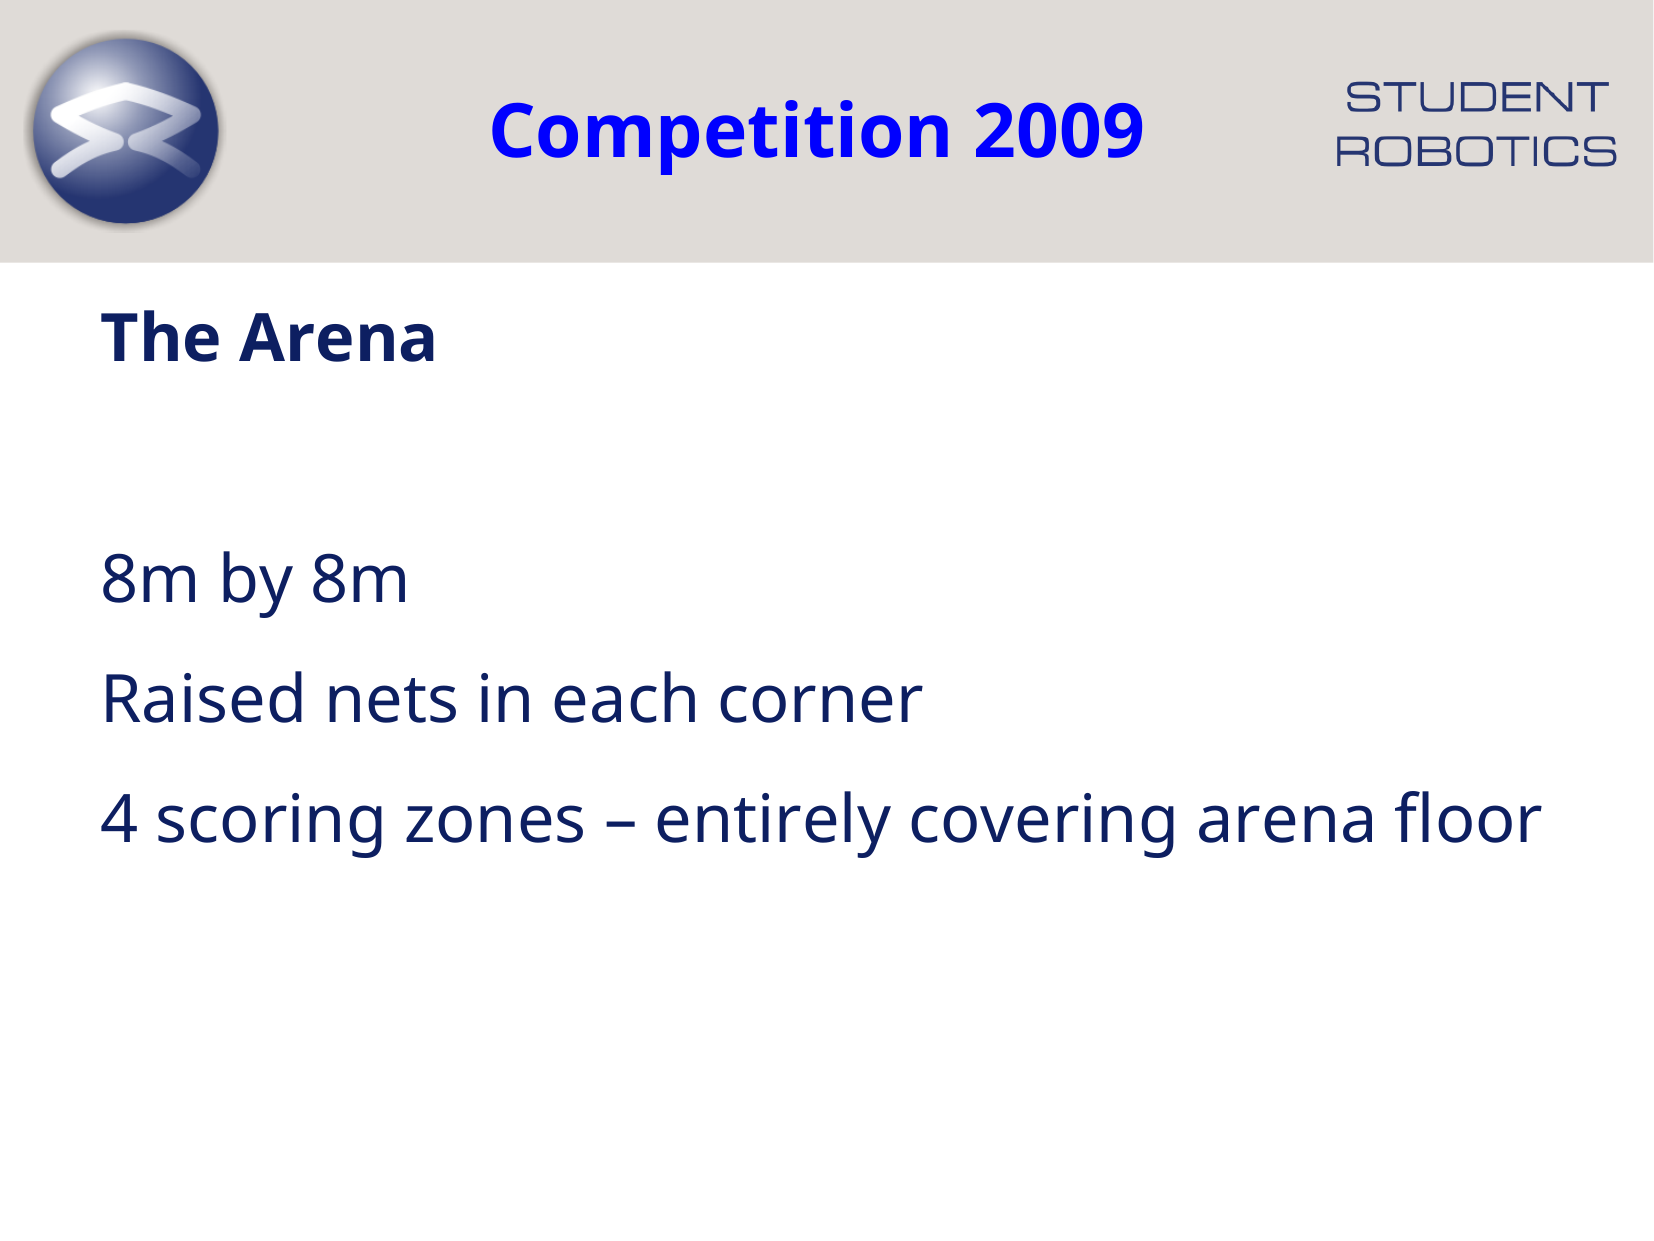

# Competition 2009
The Arena
8m by 8m
Raised nets in each corner
4 scoring zones – entirely covering arena floor